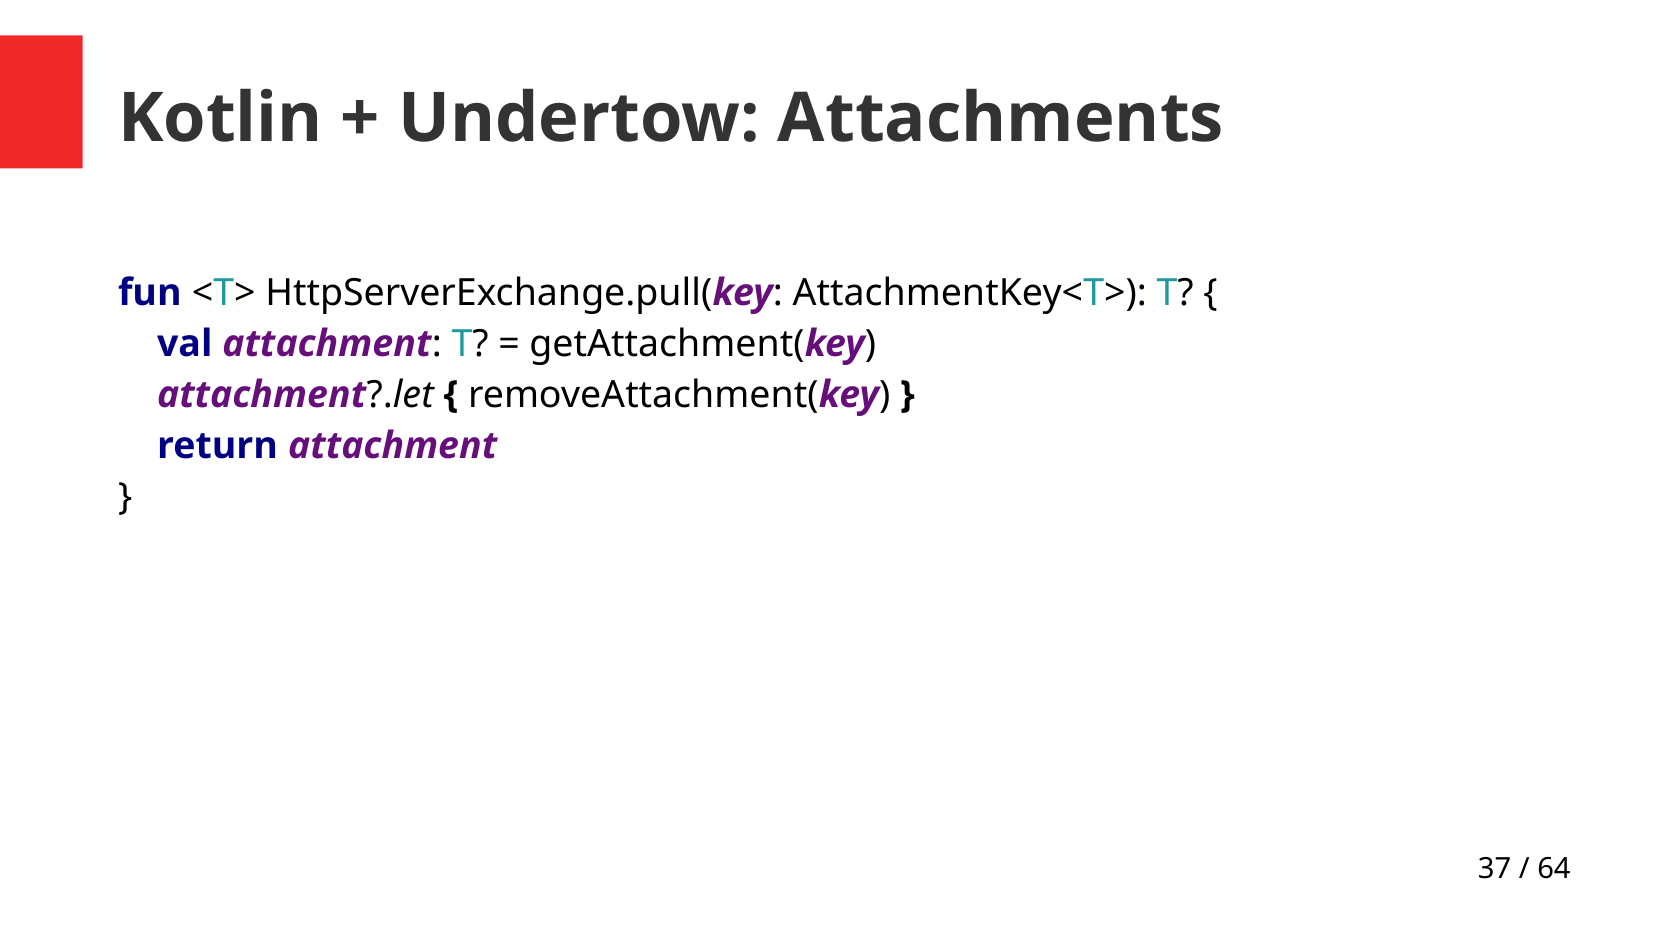

# Kotlin + Undertow: Attachments
fun <T> HttpServerExchange.pull(key: AttachmentKey<T>): T? {
 val attachment: T? = getAttachment(key)
 attachment?.let { removeAttachment(key) }
 return attachment
}
37